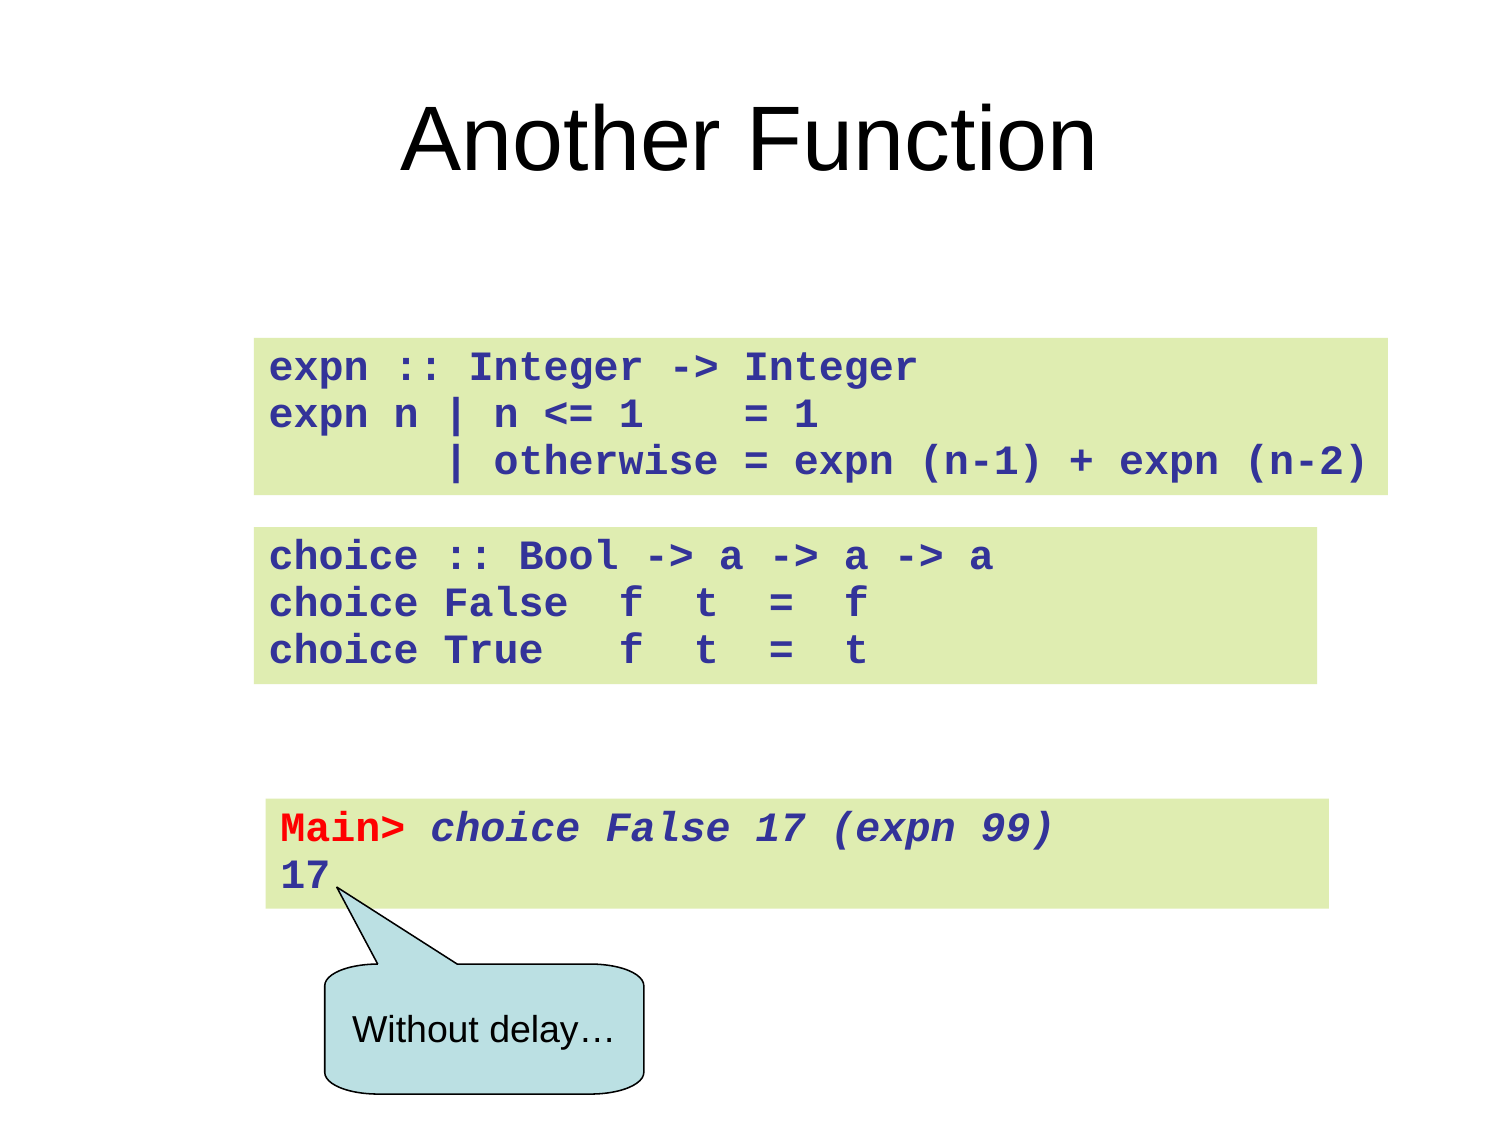

# Another Function
expn :: Integer -> Integer
expn n | n <= 1 = 1
 | otherwise = expn (n-1) + expn (n-2)
choice :: Bool -> a -> a -> a
choice False f t = f
choice True f t = t
Main> choice False 17 (expn 99)
17
Without delay…